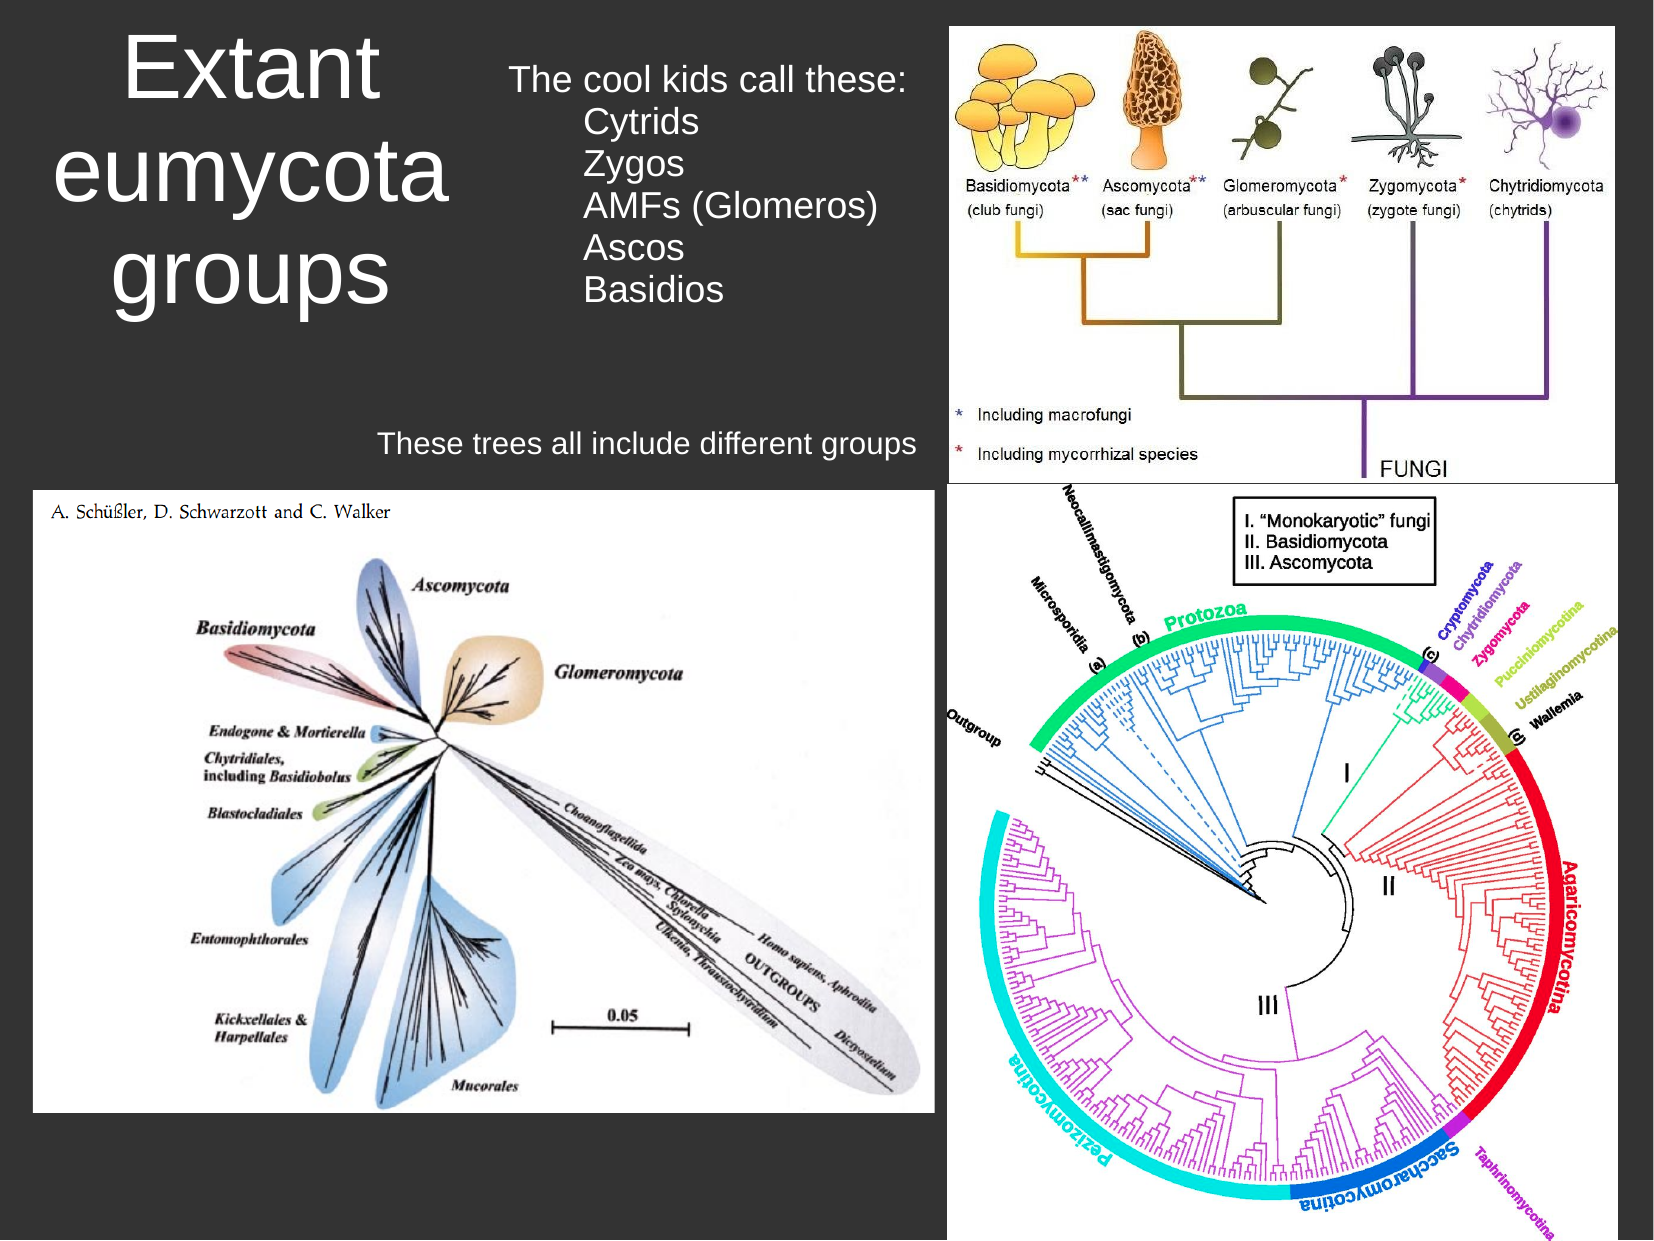

# Extant eumycota groups
The cool kids call these:
	Cytrids
	Zygos
	AMFs (Glomeros)
	Ascos
	Basidios
These trees all include different groups